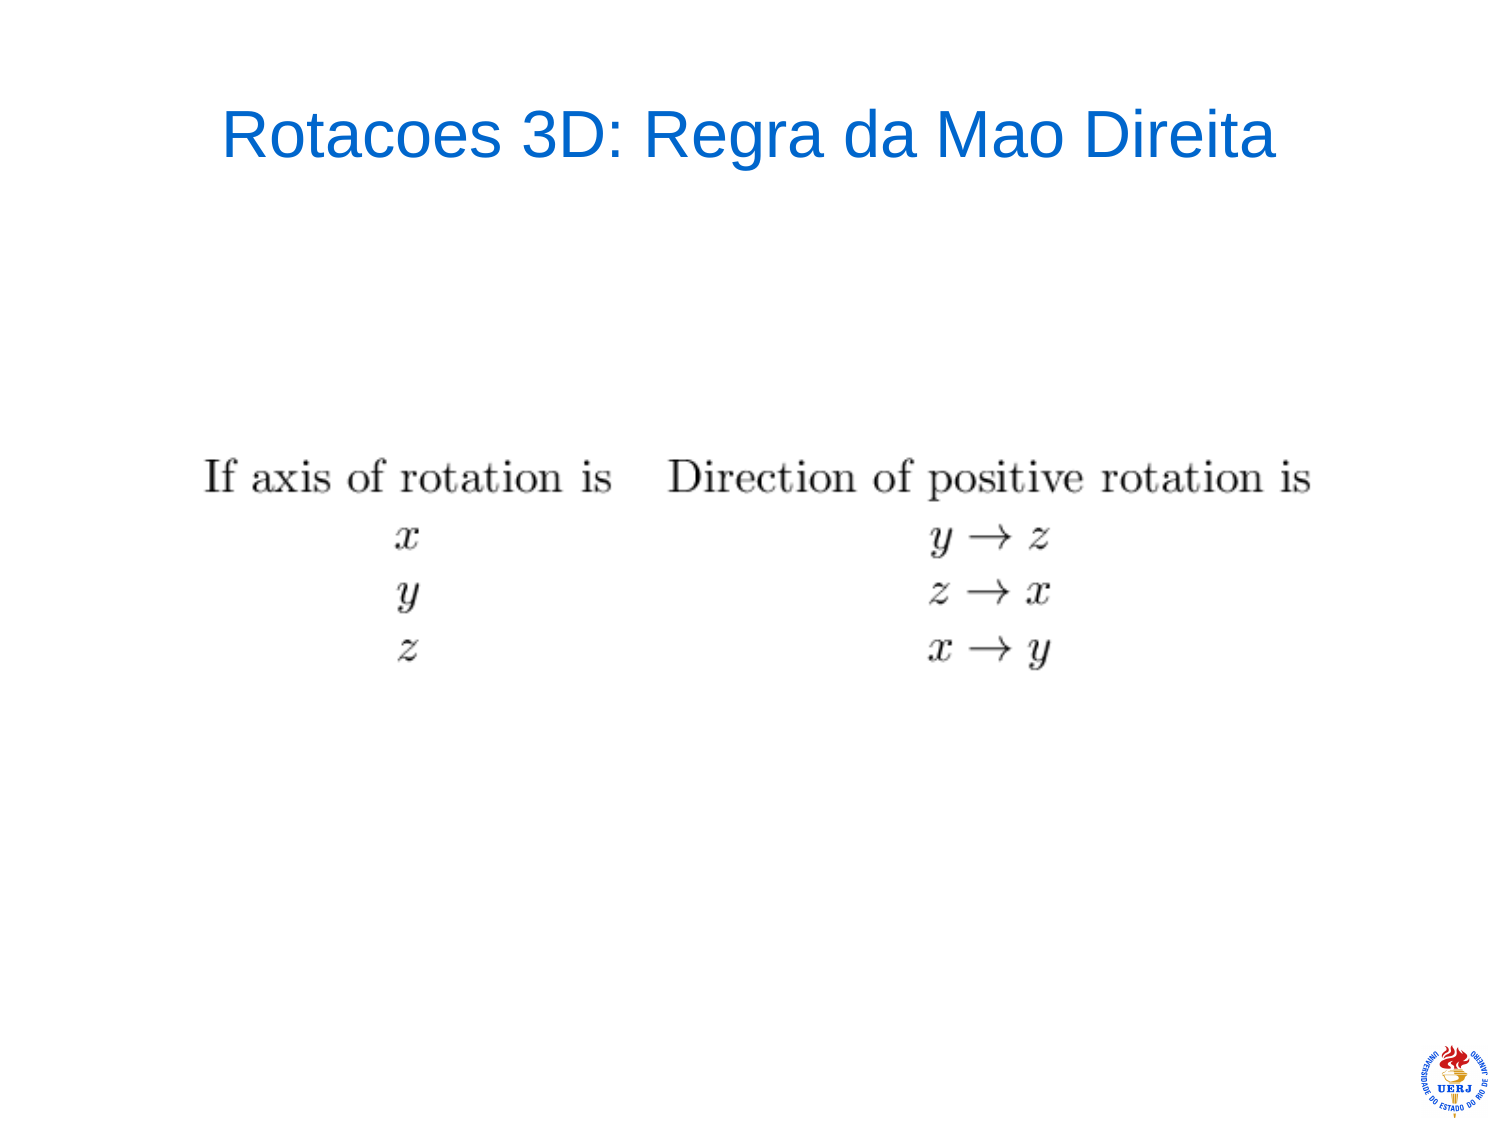

# Rotacoes 3D: Regra da Mao Direita